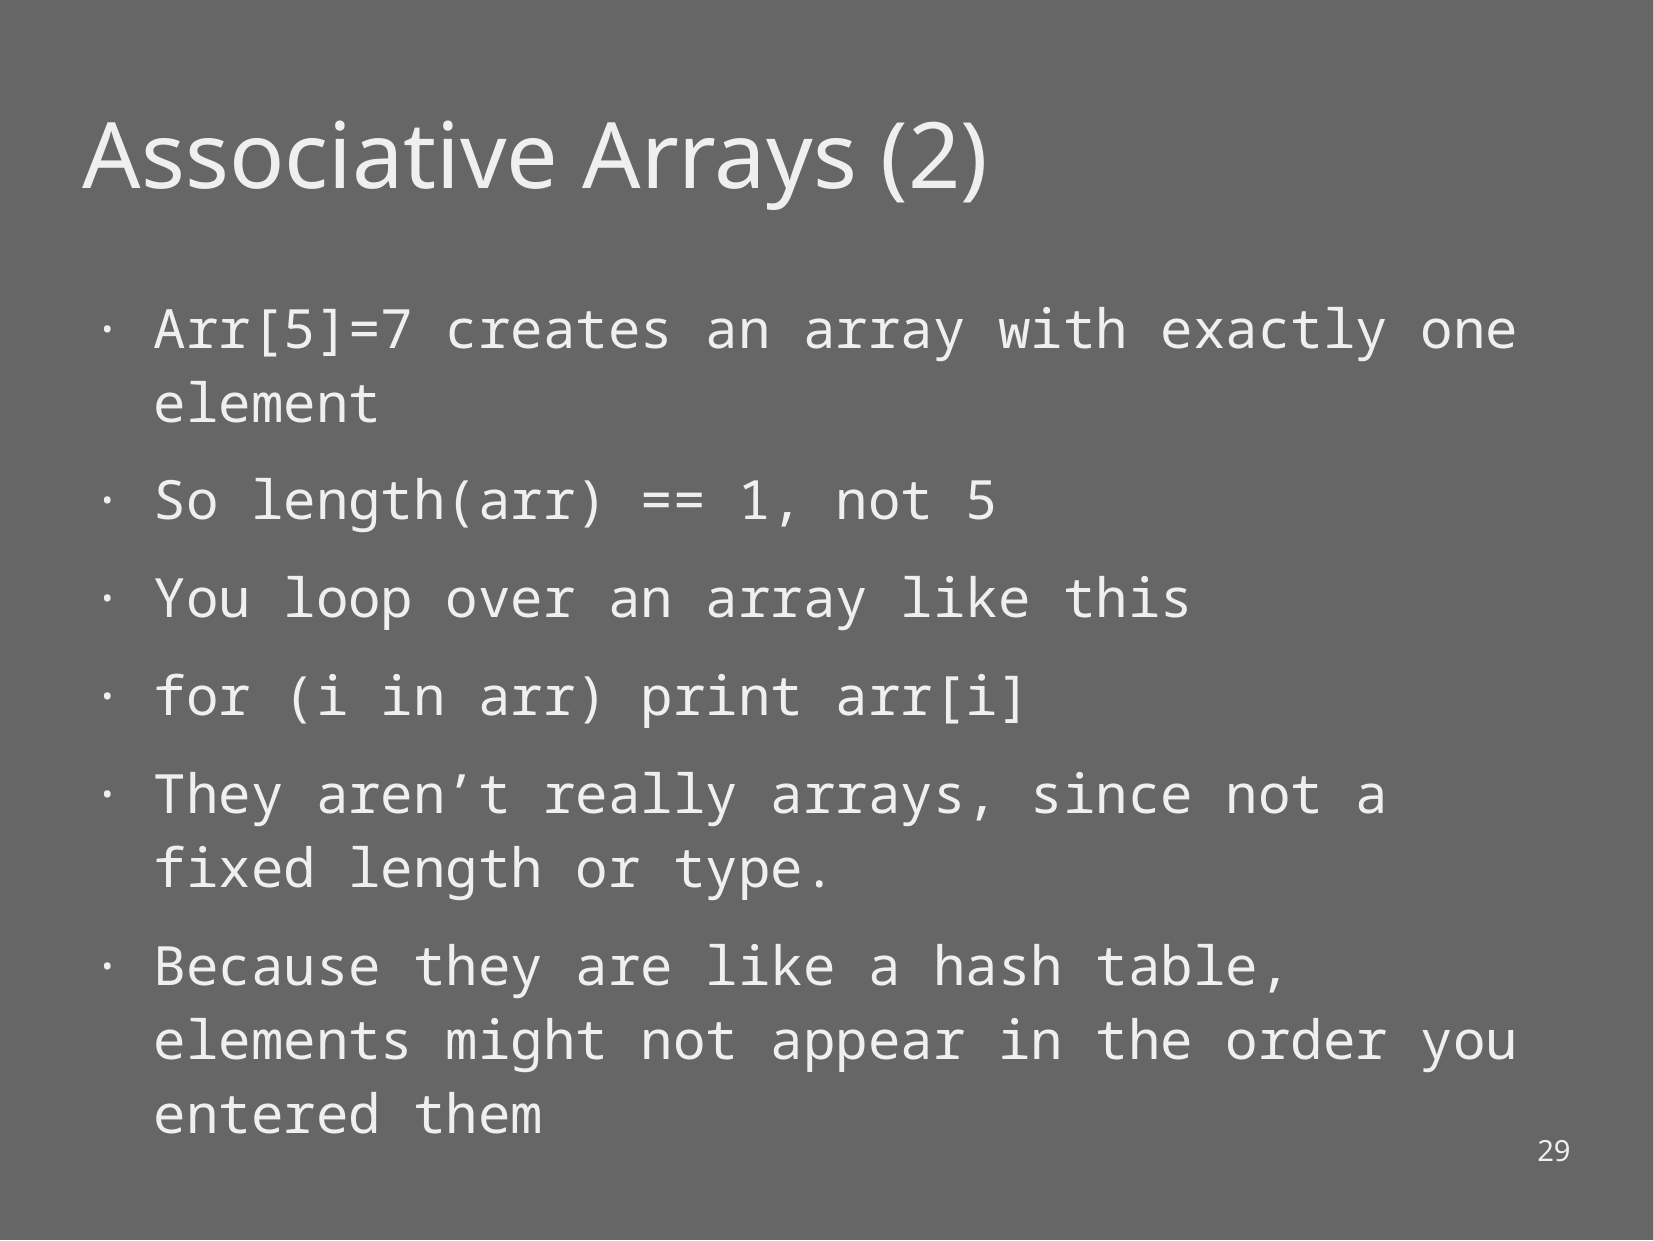

# Associative Arrays (2)
Arr[5]=7 creates an array with exactly one element
So length(arr) == 1, not 5
You loop over an array like this
for (i in arr) print arr[i]
They aren’t really arrays, since not a fixed length or type.
Because they are like a hash table, elements might not appear in the order you entered them
29